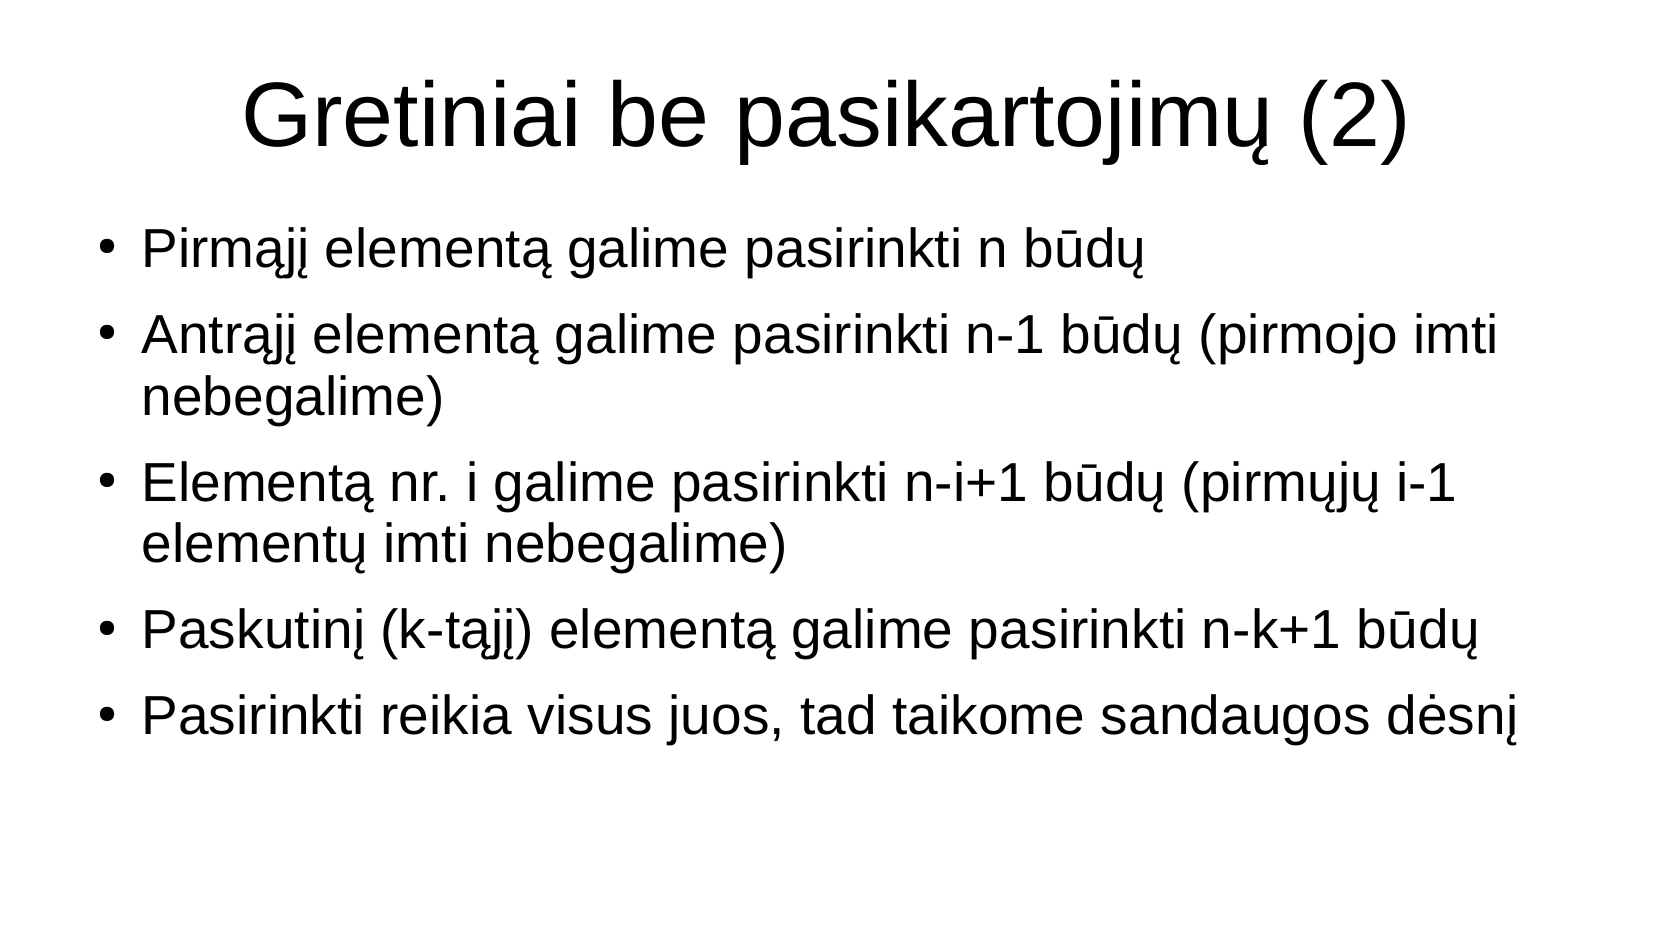

# Gretiniai be pasikartojimų (2)
Pirmąjį elementą galime pasirinkti n būdų
Antrąjį elementą galime pasirinkti n-1 būdų (pirmojo imti nebegalime)
Elementą nr. i galime pasirinkti n-i+1 būdų (pirmųjų i-1 elementų imti nebegalime)
Paskutinį (k-tąjį) elementą galime pasirinkti n-k+1 būdų
Pasirinkti reikia visus juos, tad taikome sandaugos dėsnį